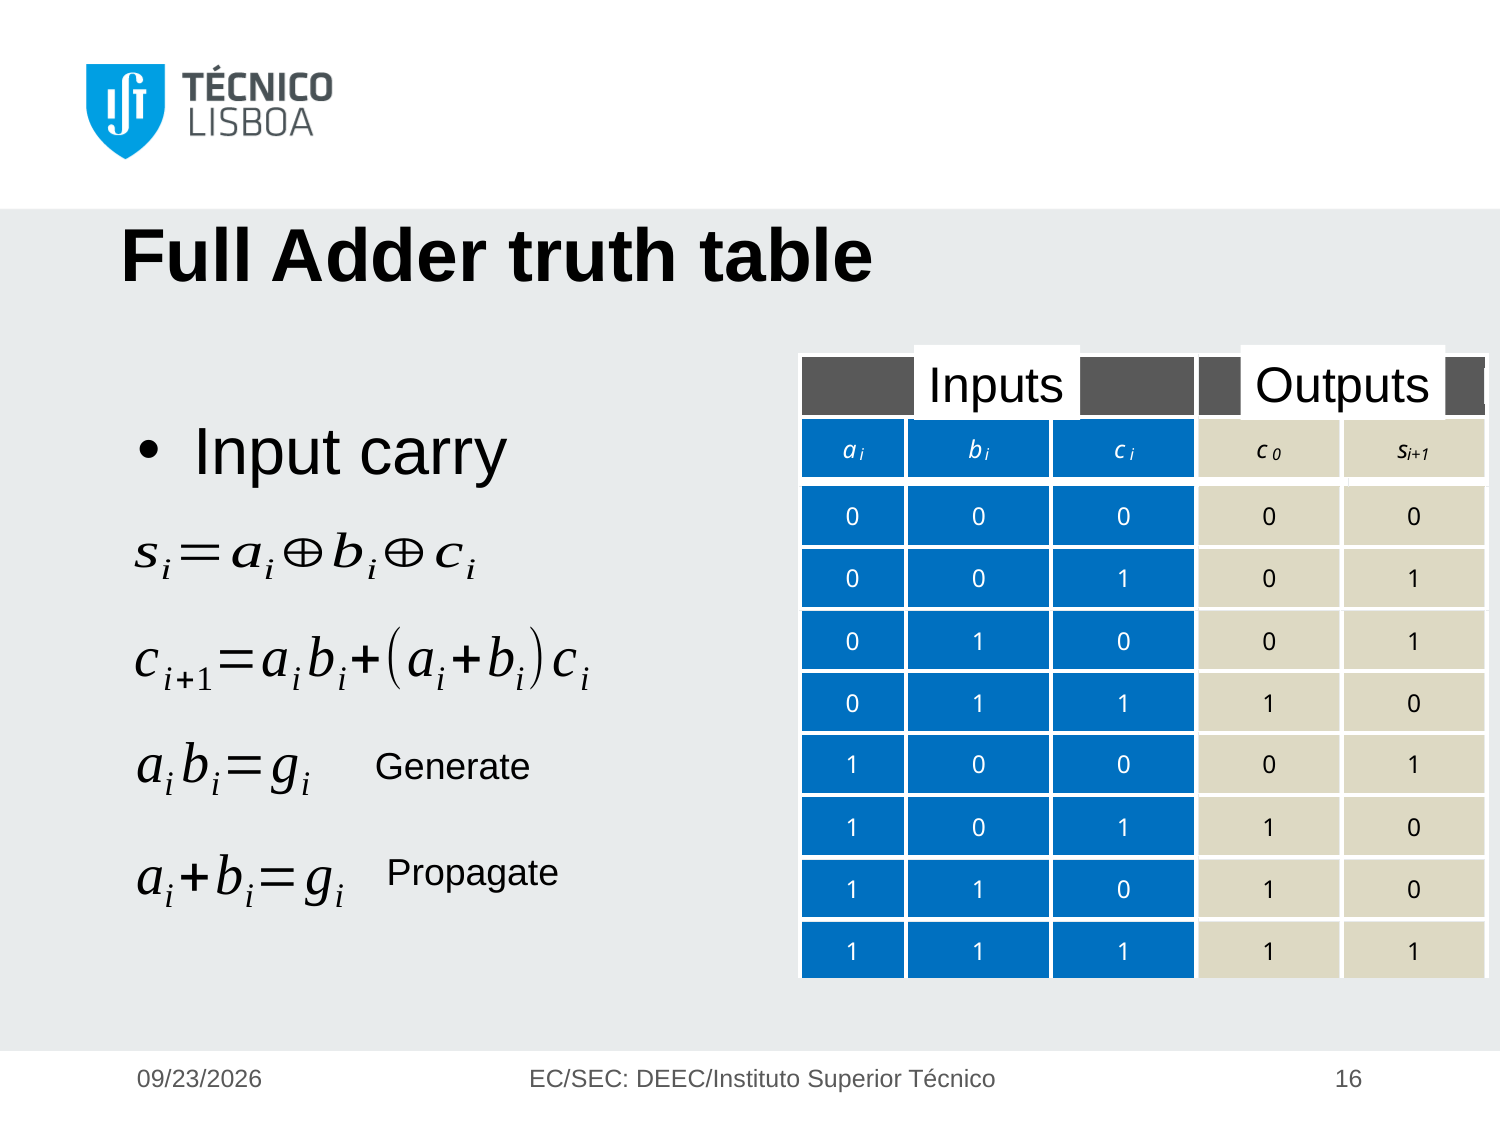

# Full Adder truth table
Inputs
Outputs
Input carry
Generate
Propagate
EC/SEC: DEEC/Instituto Superior Técnico